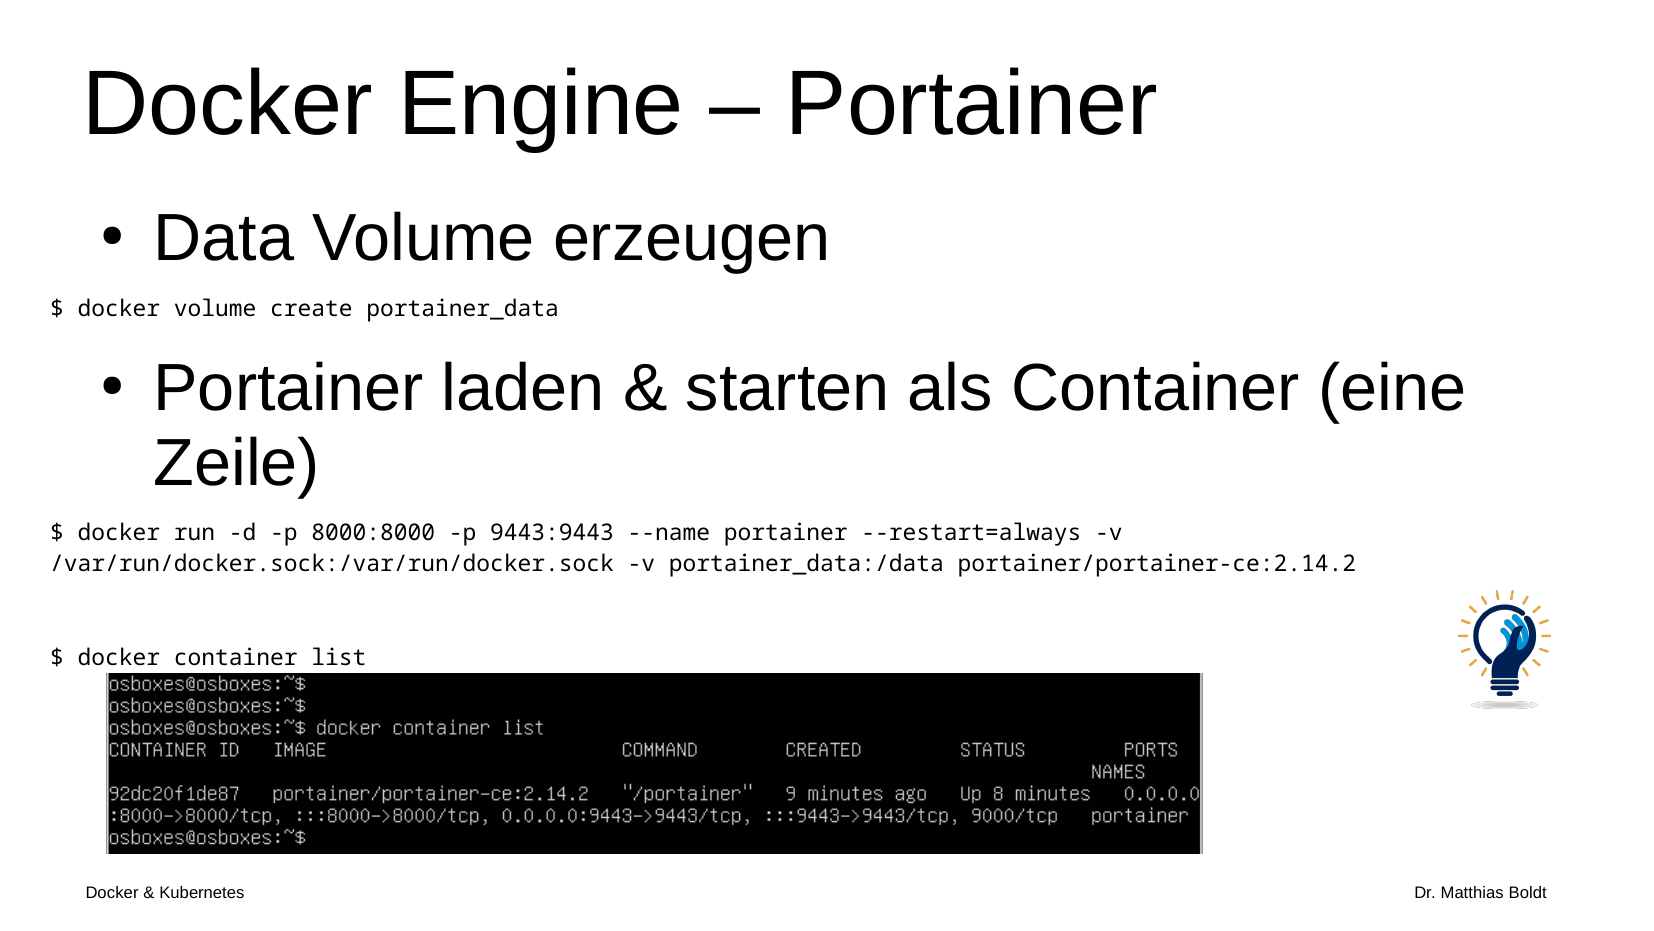

# Docker Engine – Portainer
Data Volume erzeugen
Portainer laden & starten als Container (eine Zeile)
$ docker volume create portainer_data
$ docker run -d -p 8000:8000 -p 9443:9443 --name portainer --restart=always -v /var/run/docker.sock:/var/run/docker.sock -v portainer_data:/data portainer/portainer-ce:2.14.2
$ docker container list
Docker & Kubernetes																Dr. Matthias Boldt